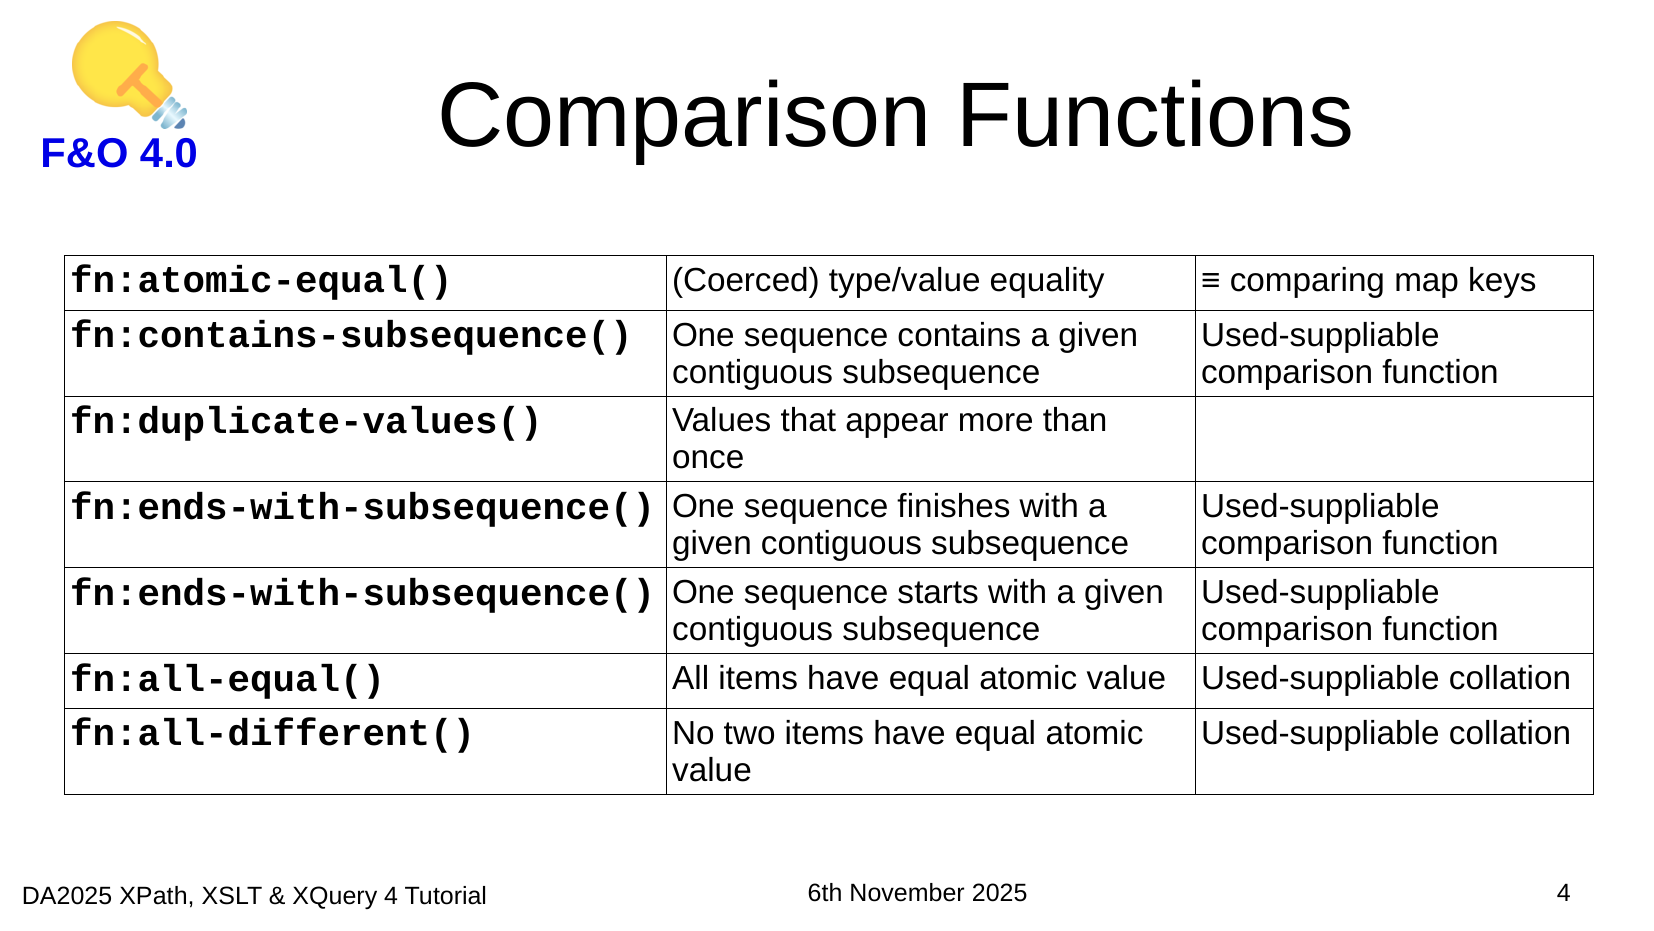

# Comparison Functions
| fn:atomic-equal() | (Coerced) type/value equality | ≡ comparing map keys |
| --- | --- | --- |
| fn:contains-subsequence() | One sequence contains a given contiguous subsequence | Used-suppliable comparison function |
| fn:duplicate-values() | Values that appear more than once | |
| fn:ends-with-subsequence() | One sequence finishes with a given contiguous subsequence | Used-suppliable comparison function |
| fn:ends-with-subsequence() | One sequence starts with a given contiguous subsequence | Used-suppliable comparison function |
| fn:all-equal() | All items have equal atomic value | Used-suppliable collation |
| fn:all-different() | No two items have equal atomic value | Used-suppliable collation |
4
6th November 2025
DA2025 XPath, XSLT & XQuery 4 Tutorial